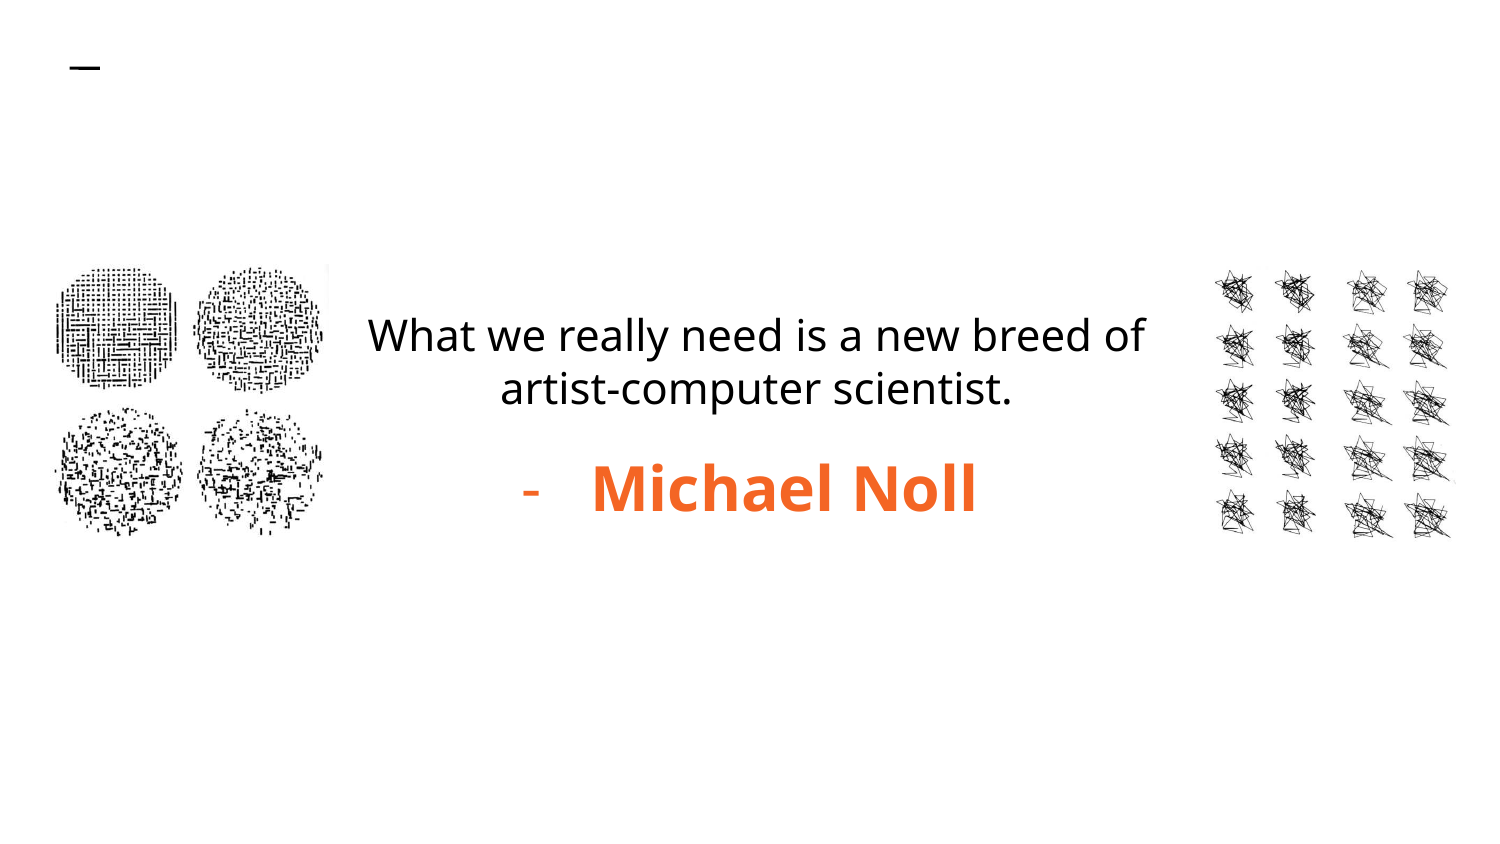

What we really need is a new breed of artist-computer scientist.
# Michael Noll